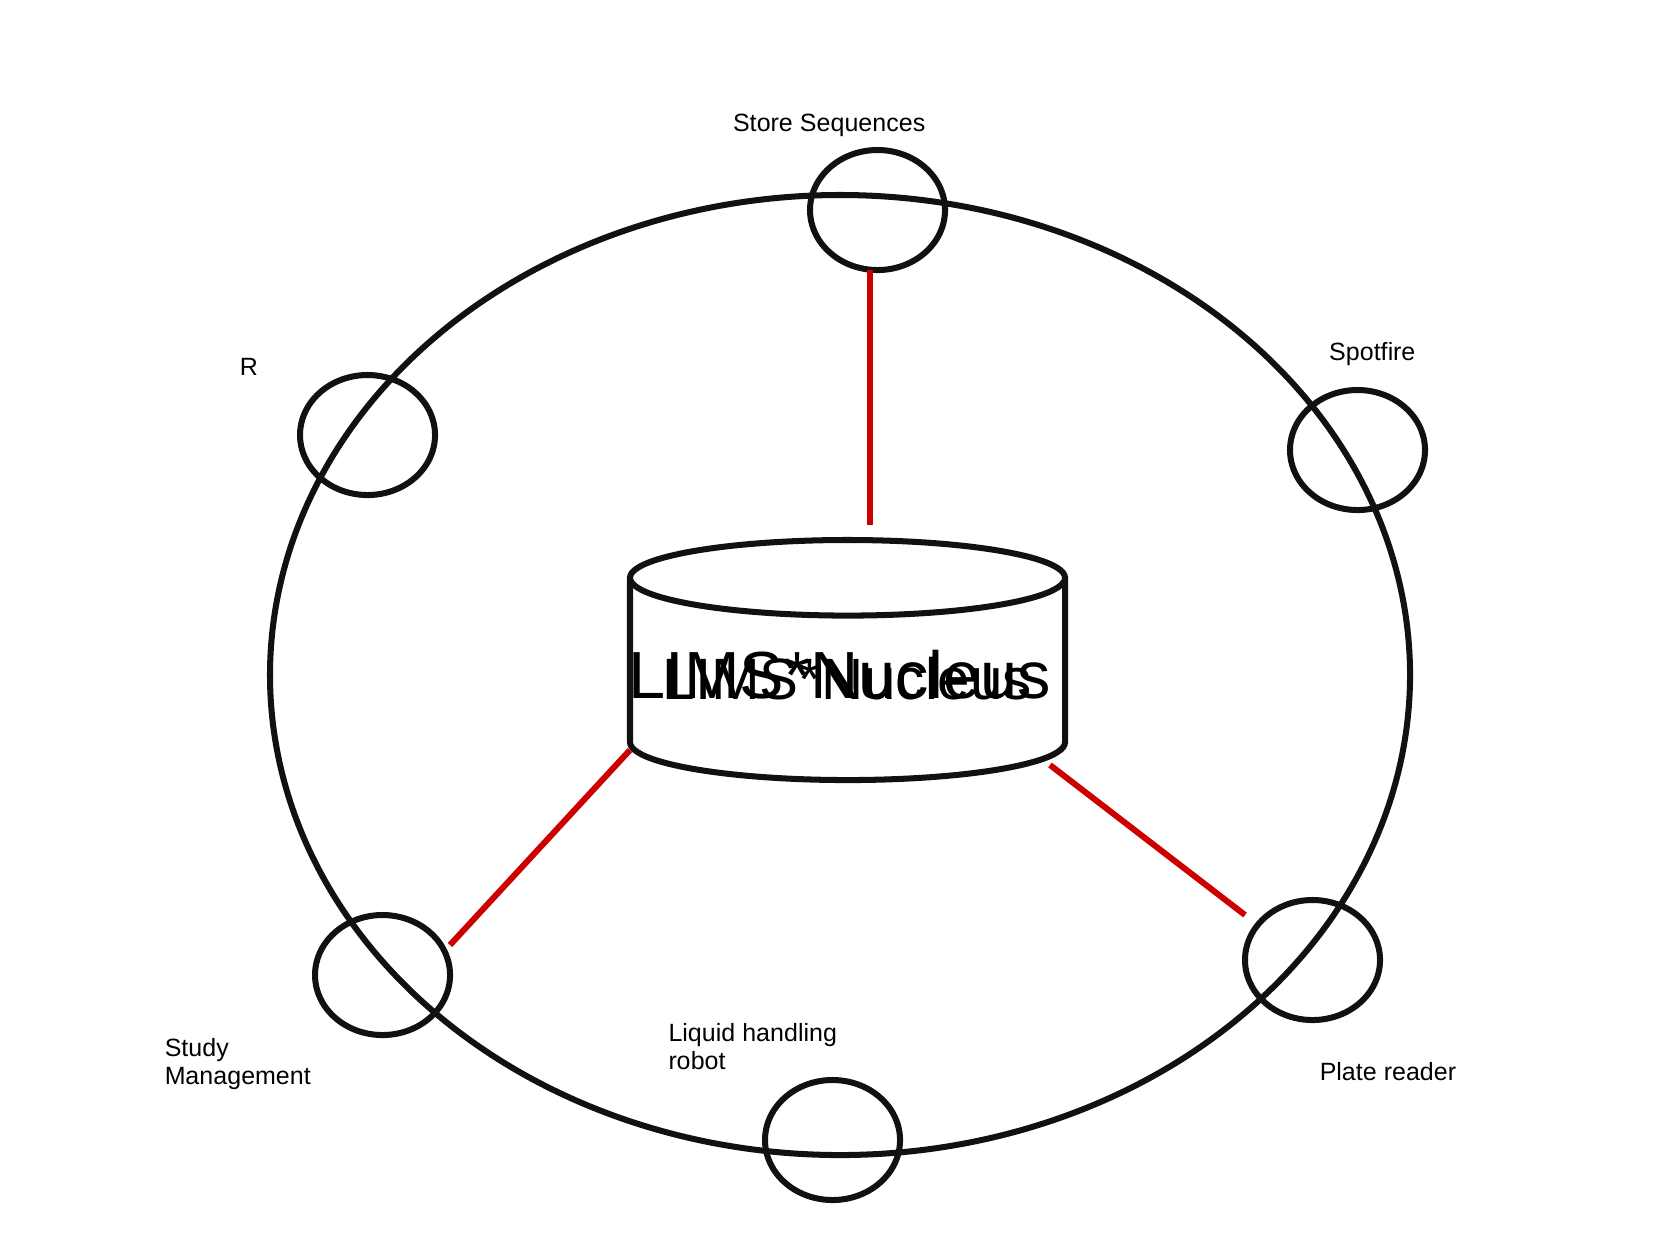

Store Sequences
LIMS*Nucleus
Spotfire
R
LIMS*Nucleus
Liquid handling
robot
Study
Management
Plate reader